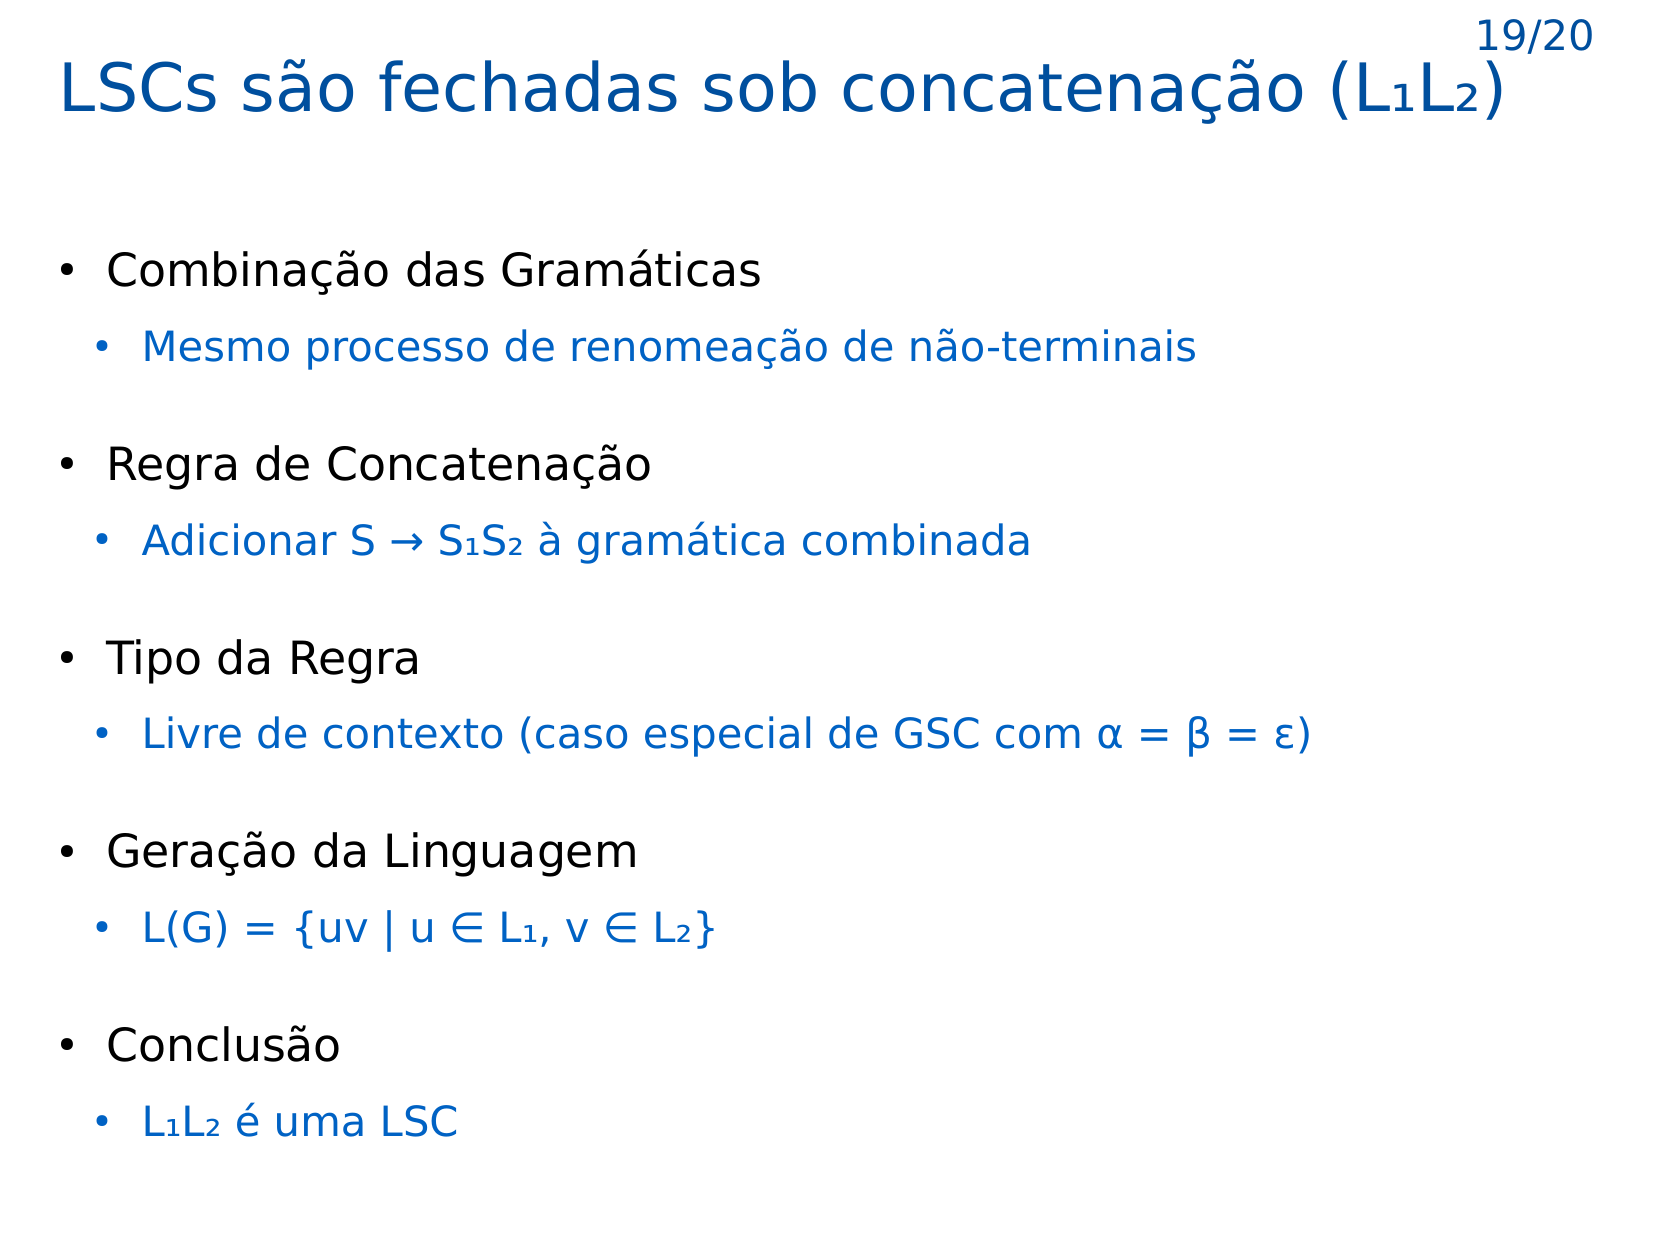

19
# LSCs são fechadas sob concatenação (L₁L₂)
Combinação das Gramáticas
Mesmo processo de renomeação de não-terminais
Regra de Concatenação
Adicionar S → S₁S₂ à gramática combinada
Tipo da Regra
Livre de contexto (caso especial de GSC com α = β = ε)
Geração da Linguagem
L(G) = {uv | u ∈ L₁, v ∈ L₂}
Conclusão
L₁L₂ é uma LSC